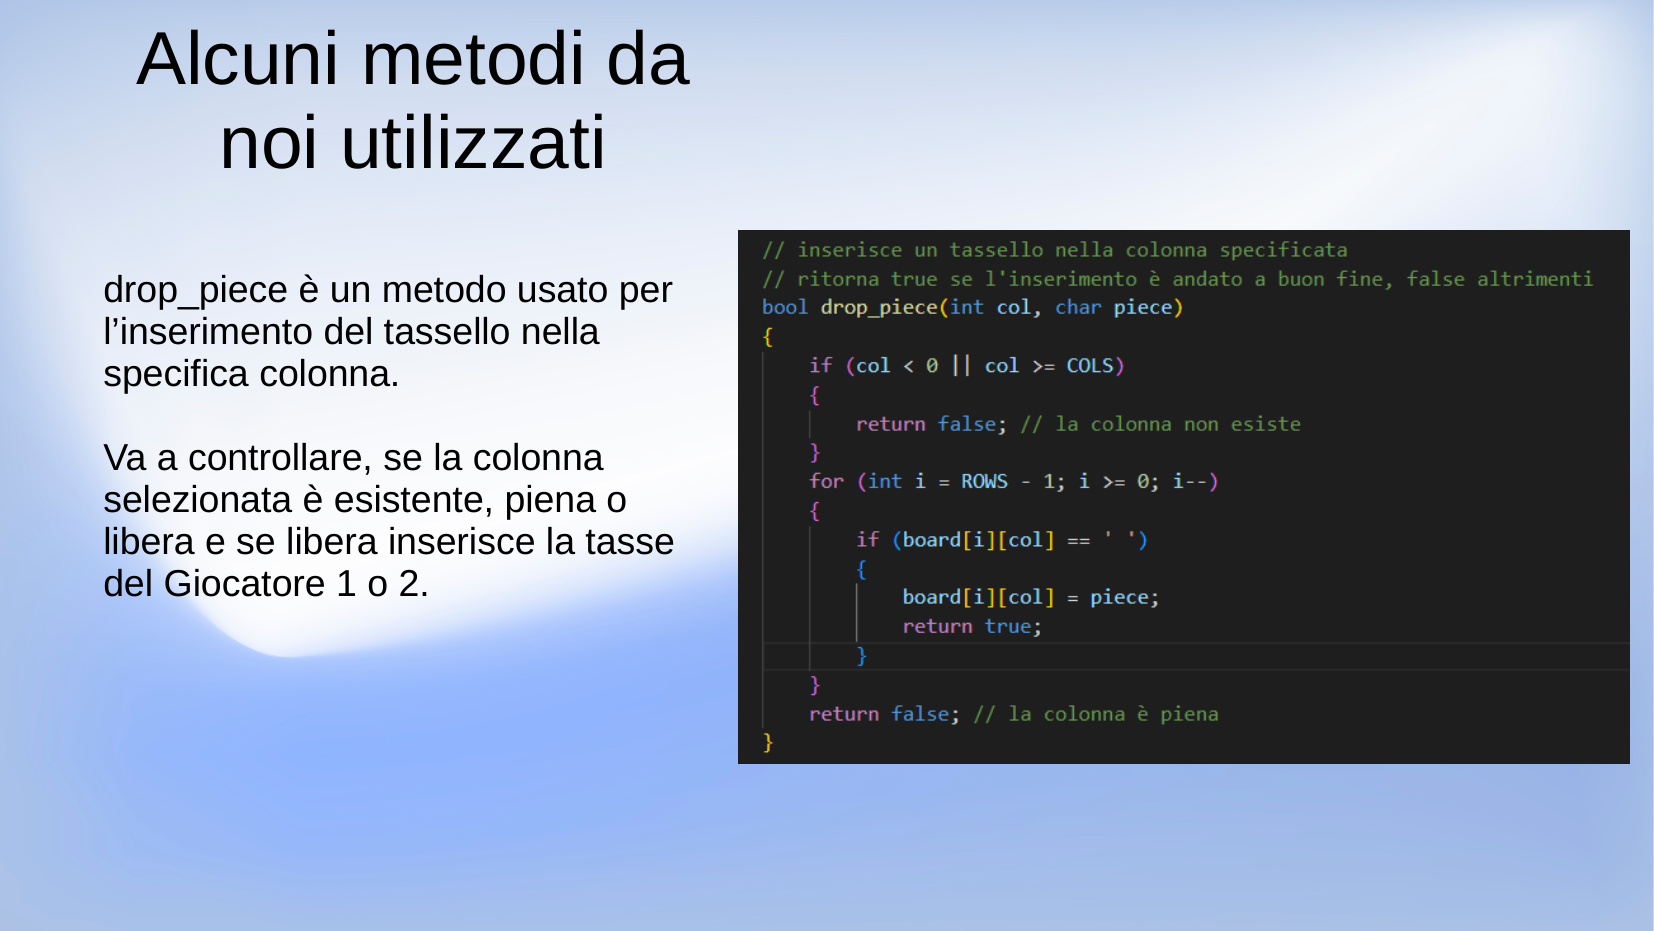

Alcuni metodi da noi utilizzati
drop_piece è un metodo usato per l’inserimento del tassello nella specifica colonna.
Va a controllare, se la colonna selezionata è esistente, piena o libera e se libera inserisce la tasse del Giocatore 1 o 2.